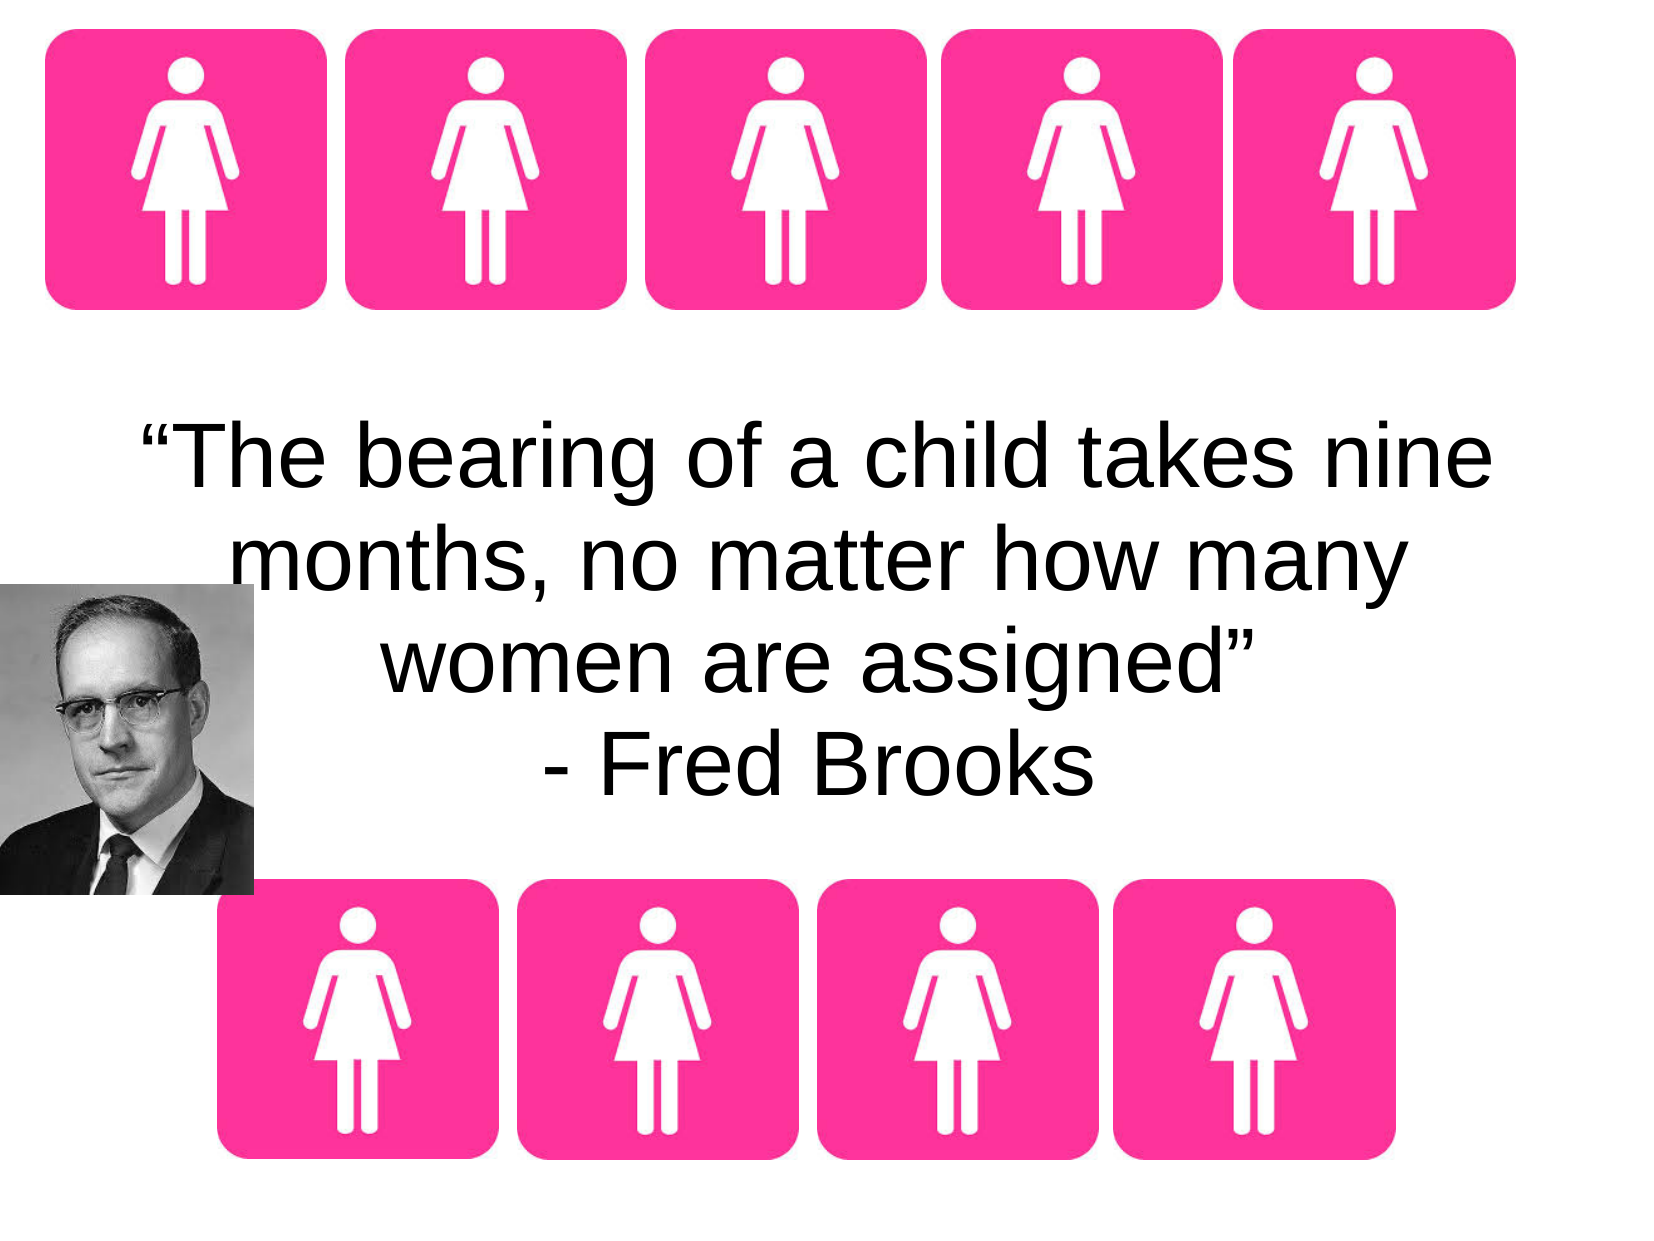

# “The bearing of a child takes nine months, no matter how many women are assigned” - Fred Brooks